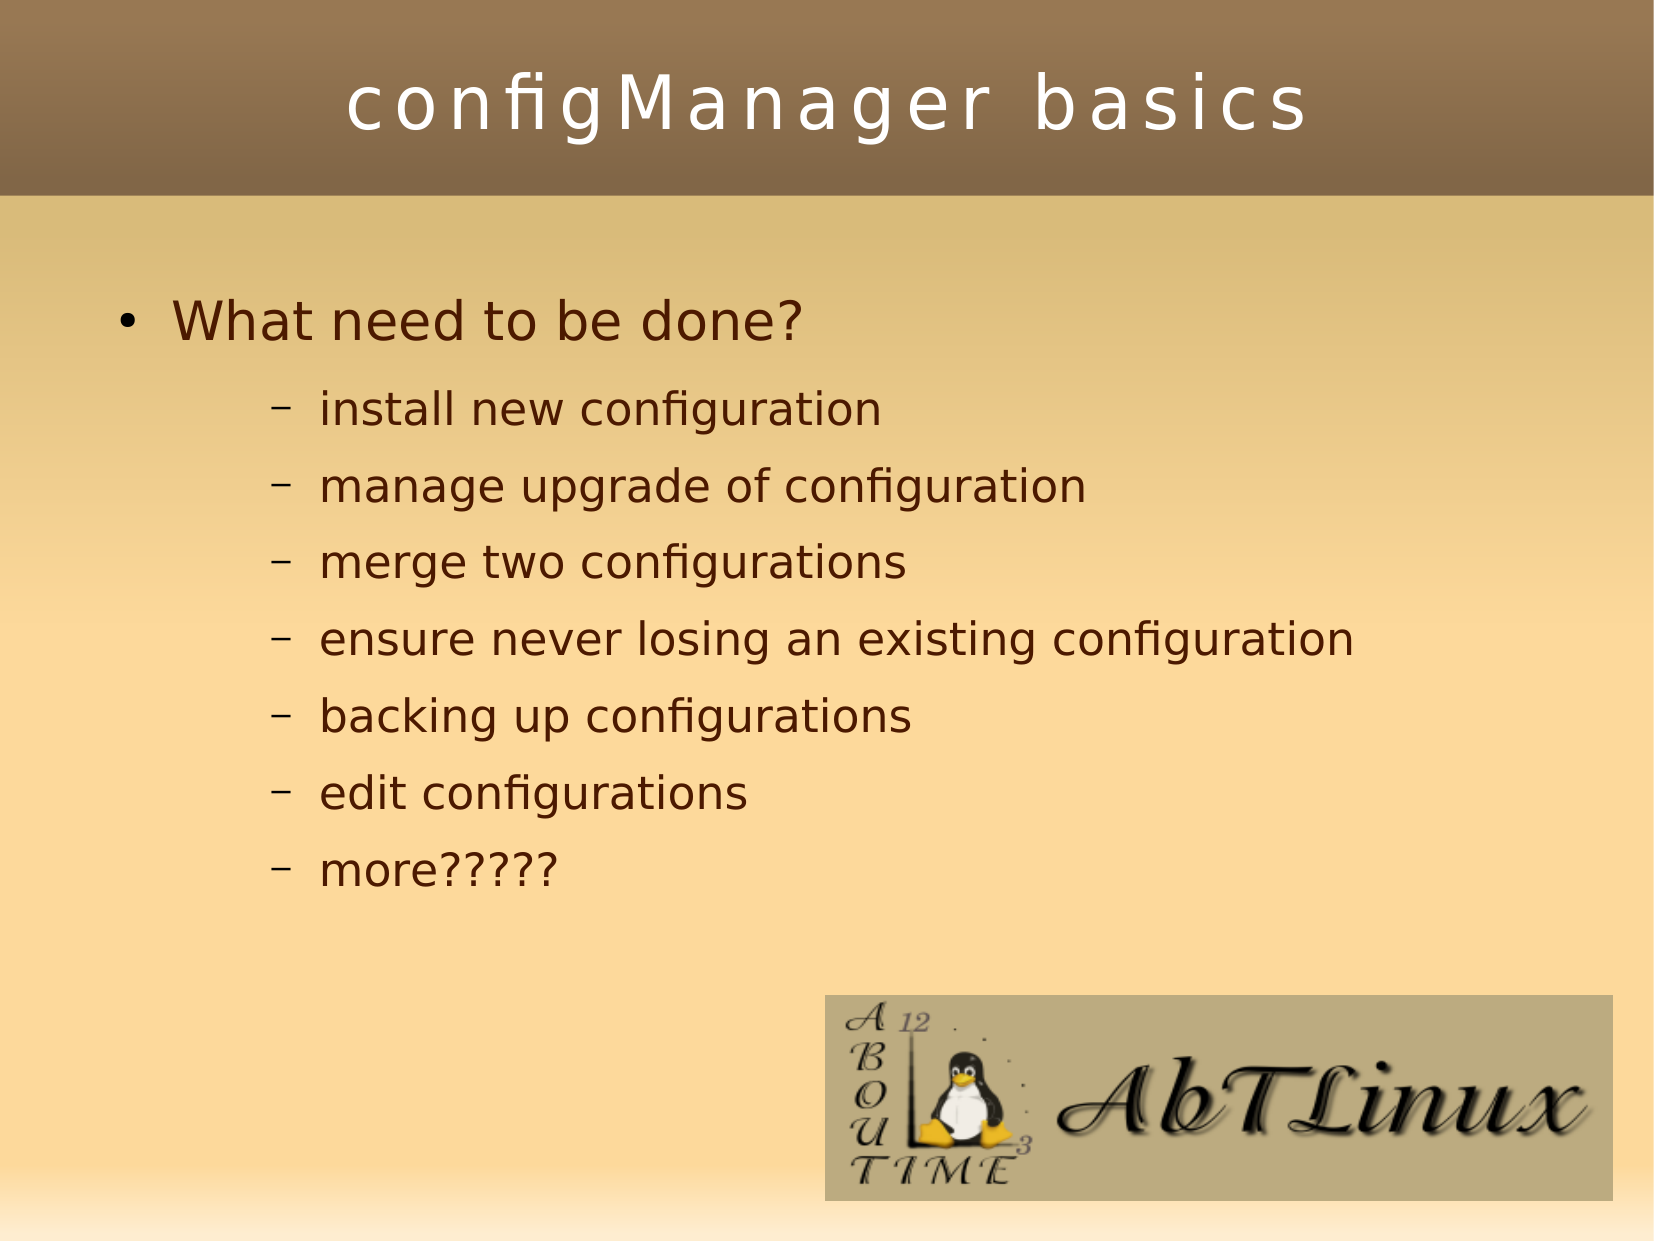

# configManager basics
What need to be done?
install new configuration
manage upgrade of configuration
merge two configurations
ensure never losing an existing configuration
backing up configurations
edit configurations
more?????